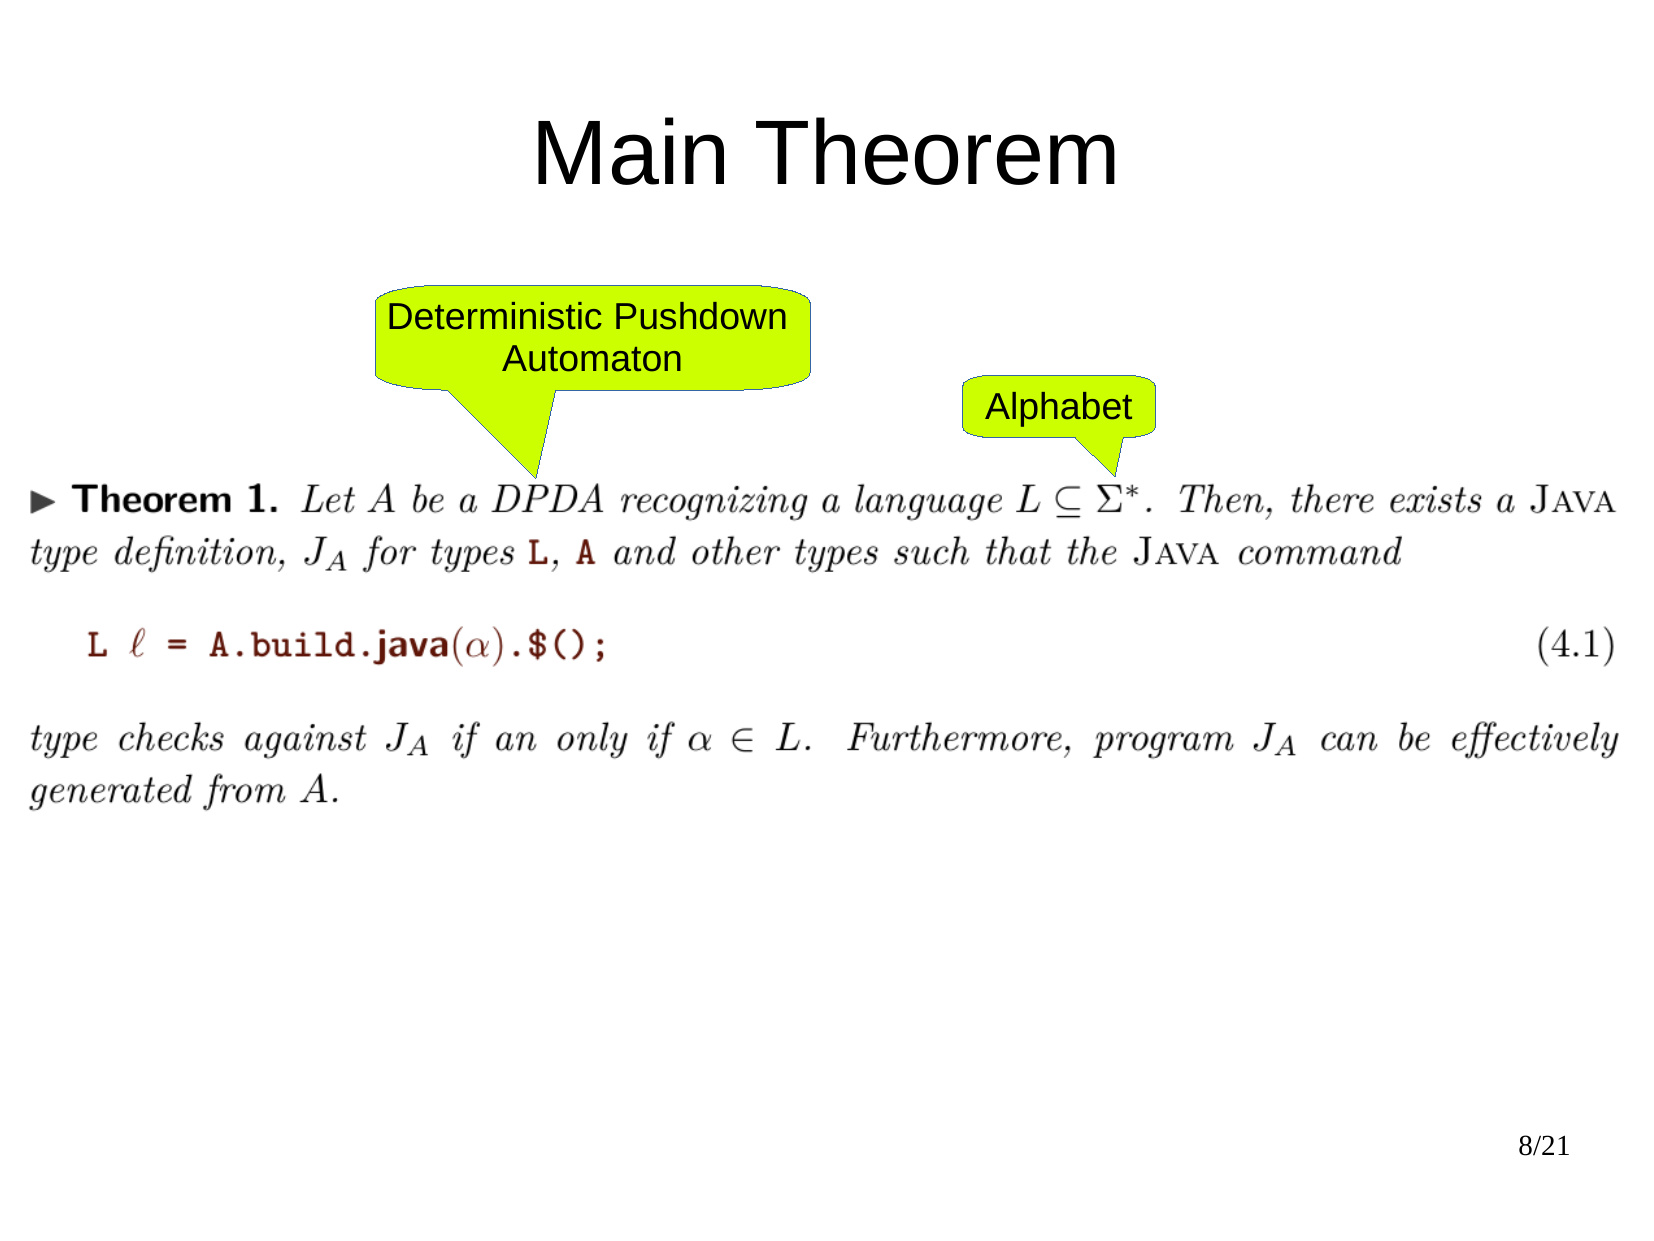

# Main Theorem
Deterministic Pushdown
Automaton
Alphabet
8